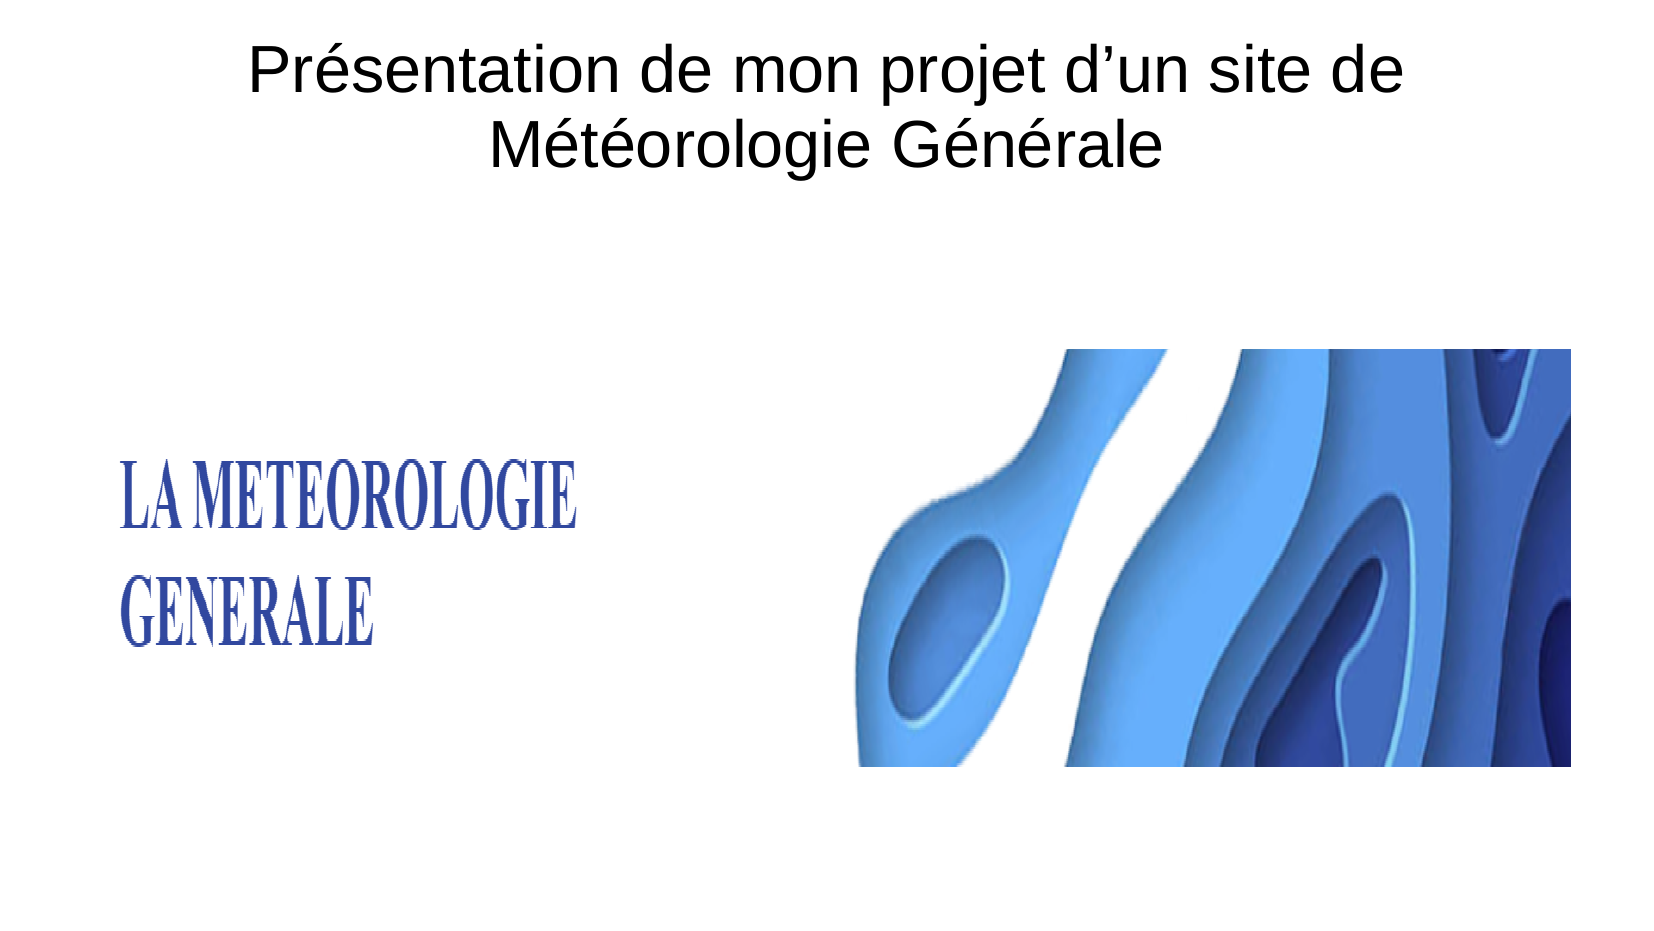

# Présentation de mon projet d’un site de Météorologie Générale